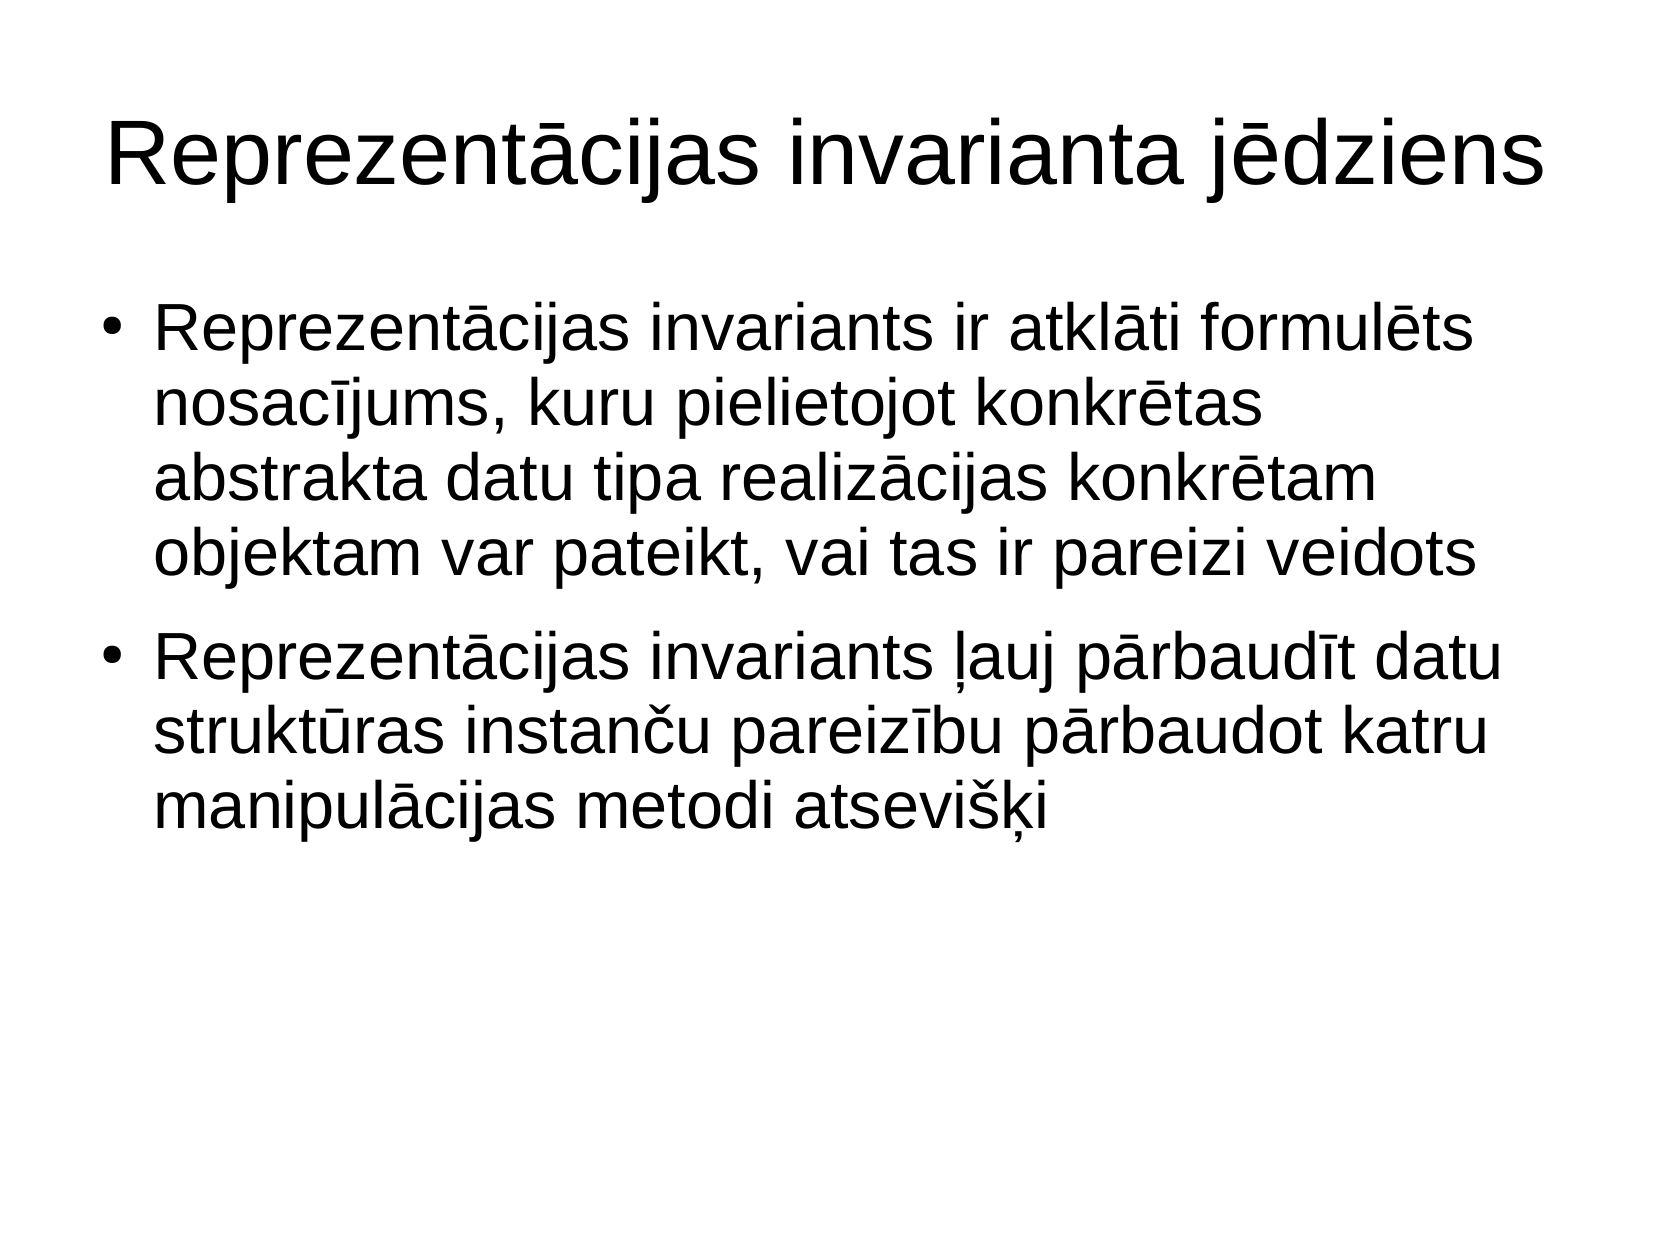

# Reprezentācijas invarianta jēdziens
Reprezentācijas invariants ir atklāti formulēts nosacījums, kuru pielietojot konkrētas abstrakta datu tipa realizācijas konkrētam objektam var pateikt, vai tas ir pareizi veidots
Reprezentācijas invariants ļauj pārbaudīt datu struktūras instanču pareizību pārbaudot katru manipulācijas metodi atsevišķi